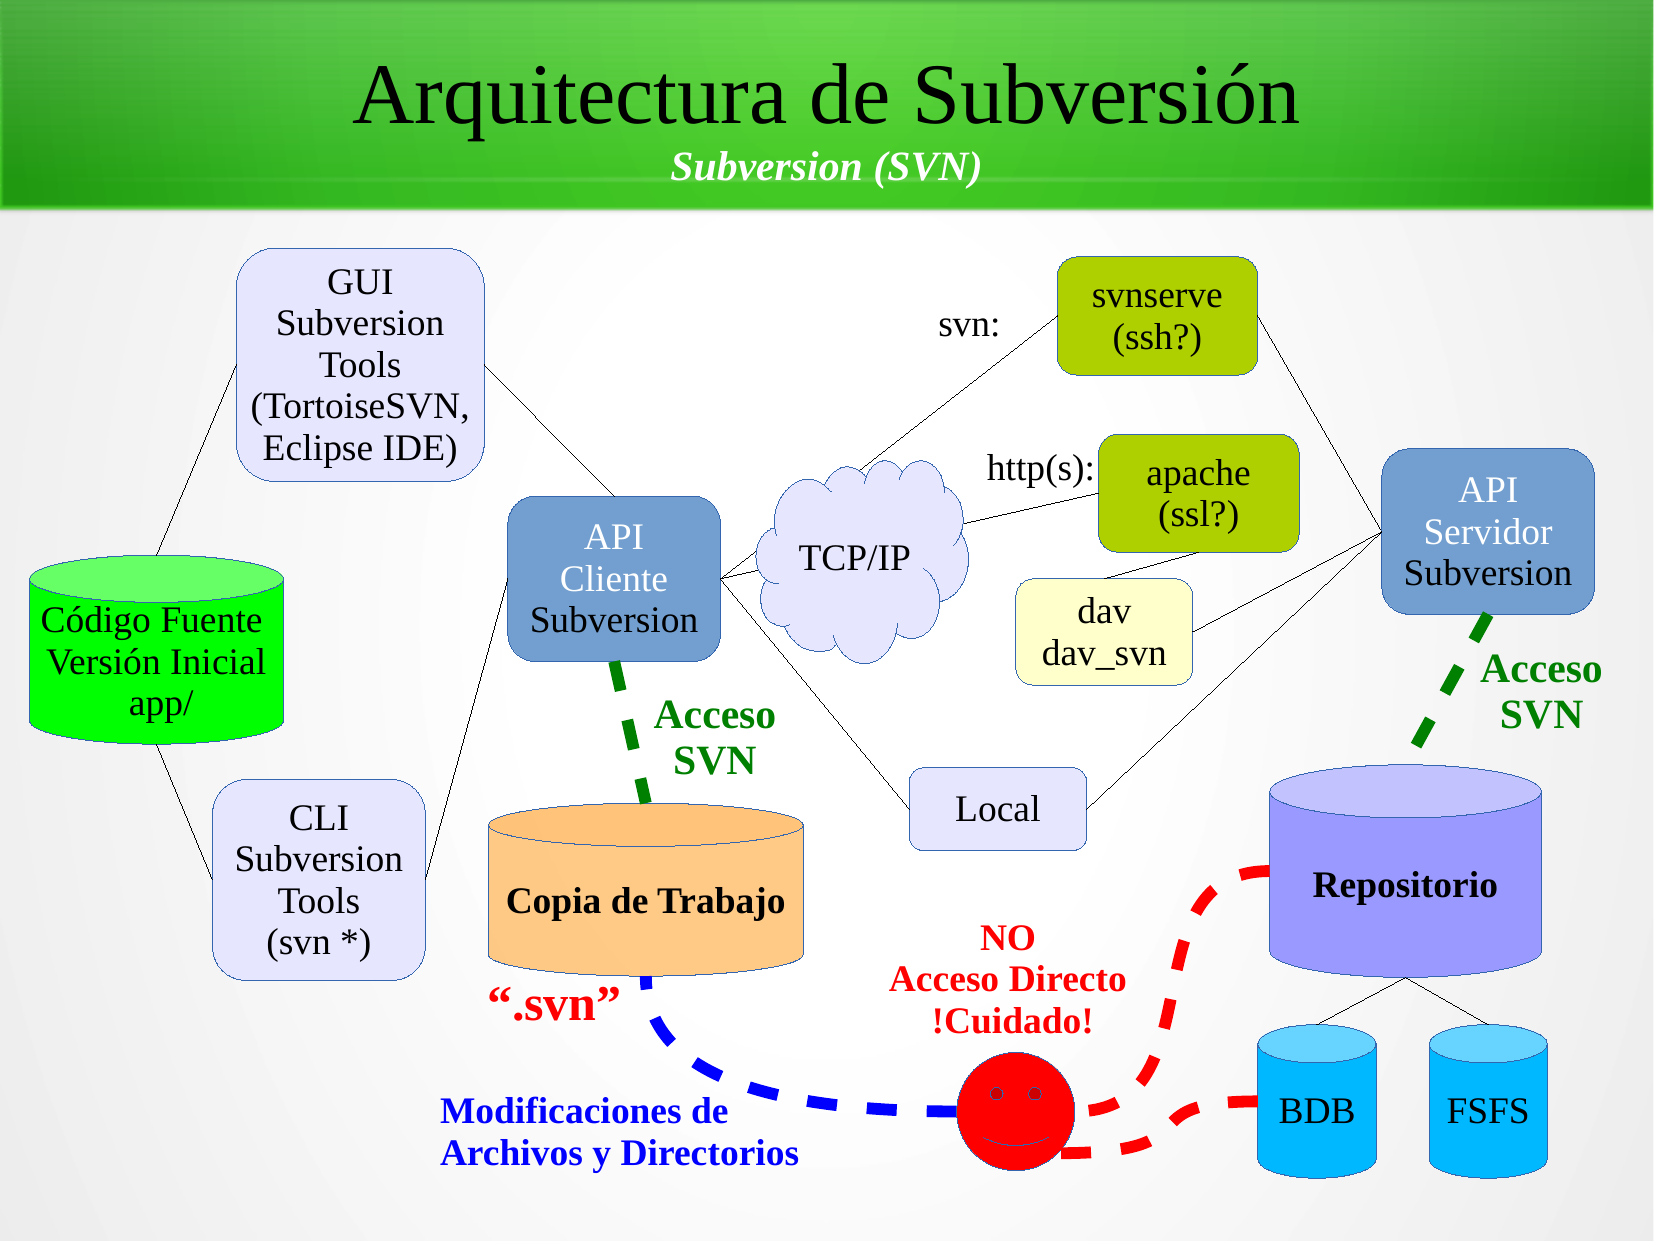

# Arquitectura de Subversión Subversion (SVN)
GUI
Subversion
Tools
(TortoiseSVN,
Eclipse IDE)
svnserve
(ssh?)
svn:
apache
(ssl?)
http(s):
API
Servidor
Subversion
TCP/IP
API
Cliente
Subversion
Código Fuente
Versión Inicial
 app/
dav
dav_svn
Acceso
SVN
Acceso
SVN
Repositorio
Local
CLI
Subversion
Tools
(svn *)
Copia de Trabajo
NO
Acceso Directo
!Cuidado!
“.svn”
BDB
FSFS
Modificaciones de
Archivos y Directorios